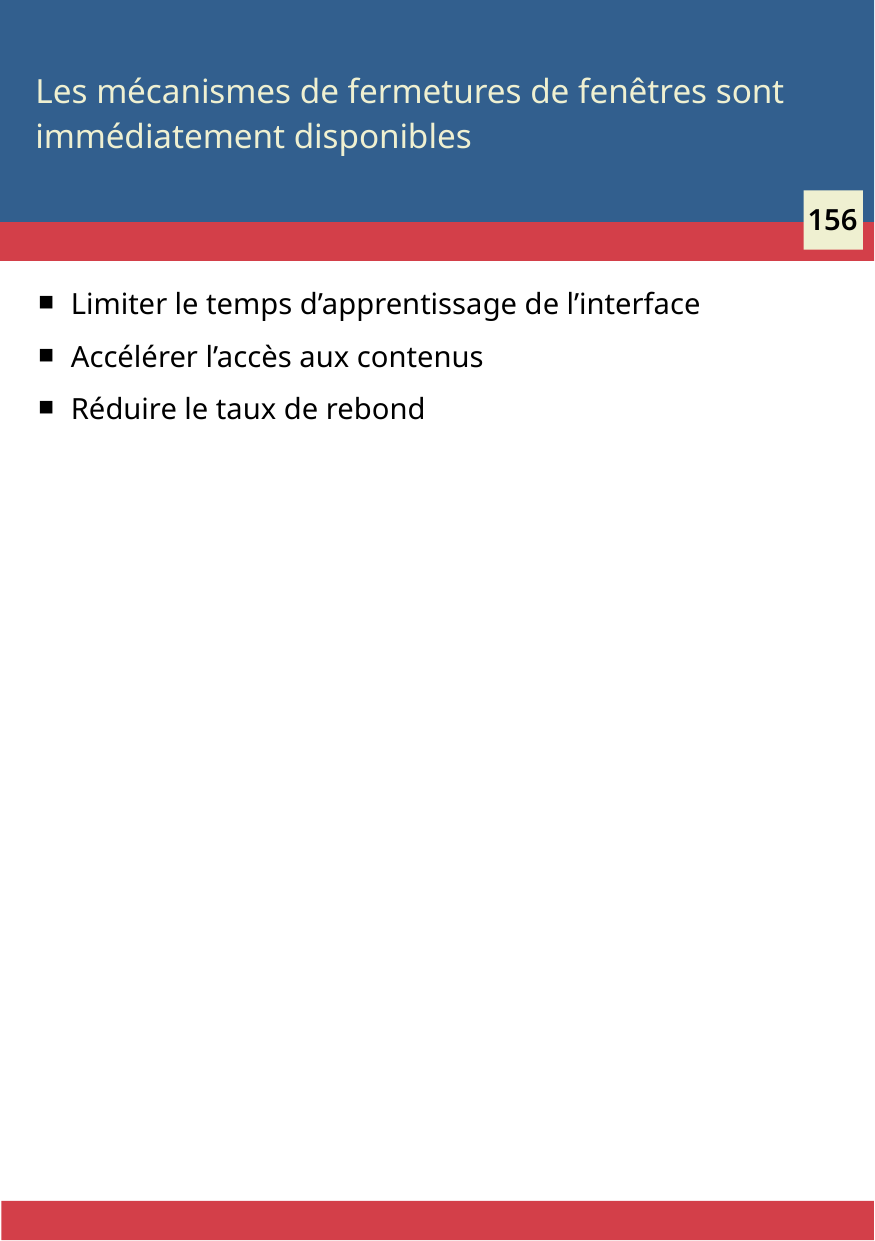

# Les mécanismes de fermetures de fenêtres sont immédiatement disponibles
156
Limiter le temps d’apprentissage de l’interface
Accélérer l’accès aux contenus
Réduire le taux de rebond